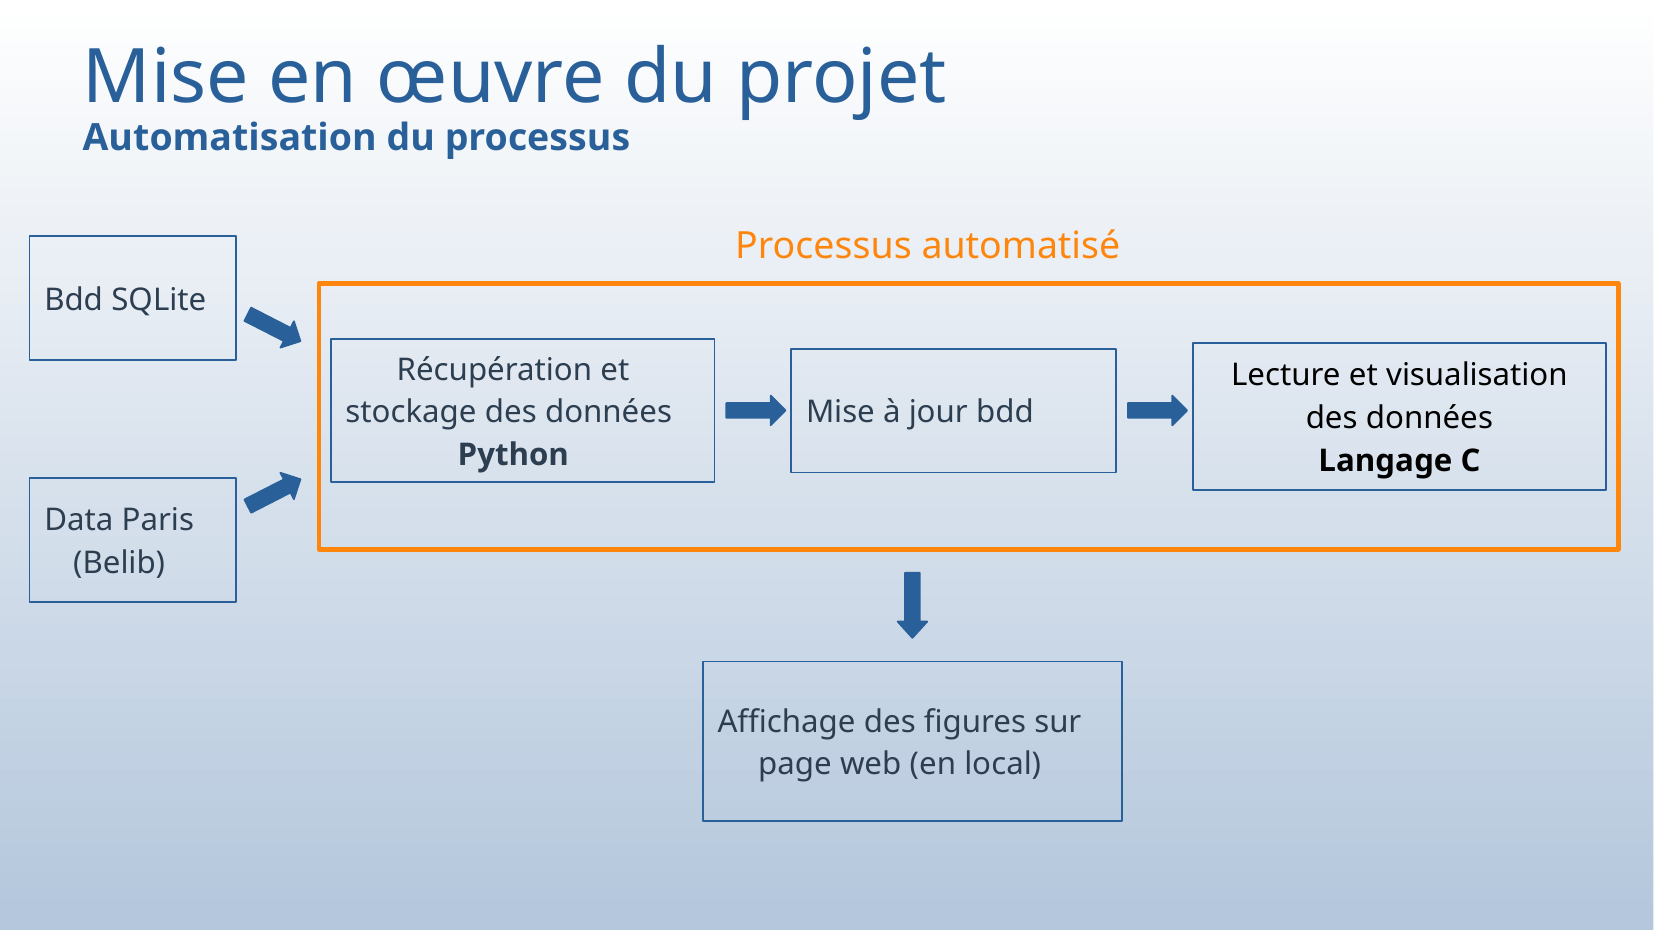

# Mise en œuvre du projet
Automatisation du processus
Processus automatisé
Bdd SQLite
Récupération et stockage des données
Python
Lecture et visualisation des données
Langage C
Mise à jour bdd
Data Paris (Belib)
Affichage des figures sur page web (en local)